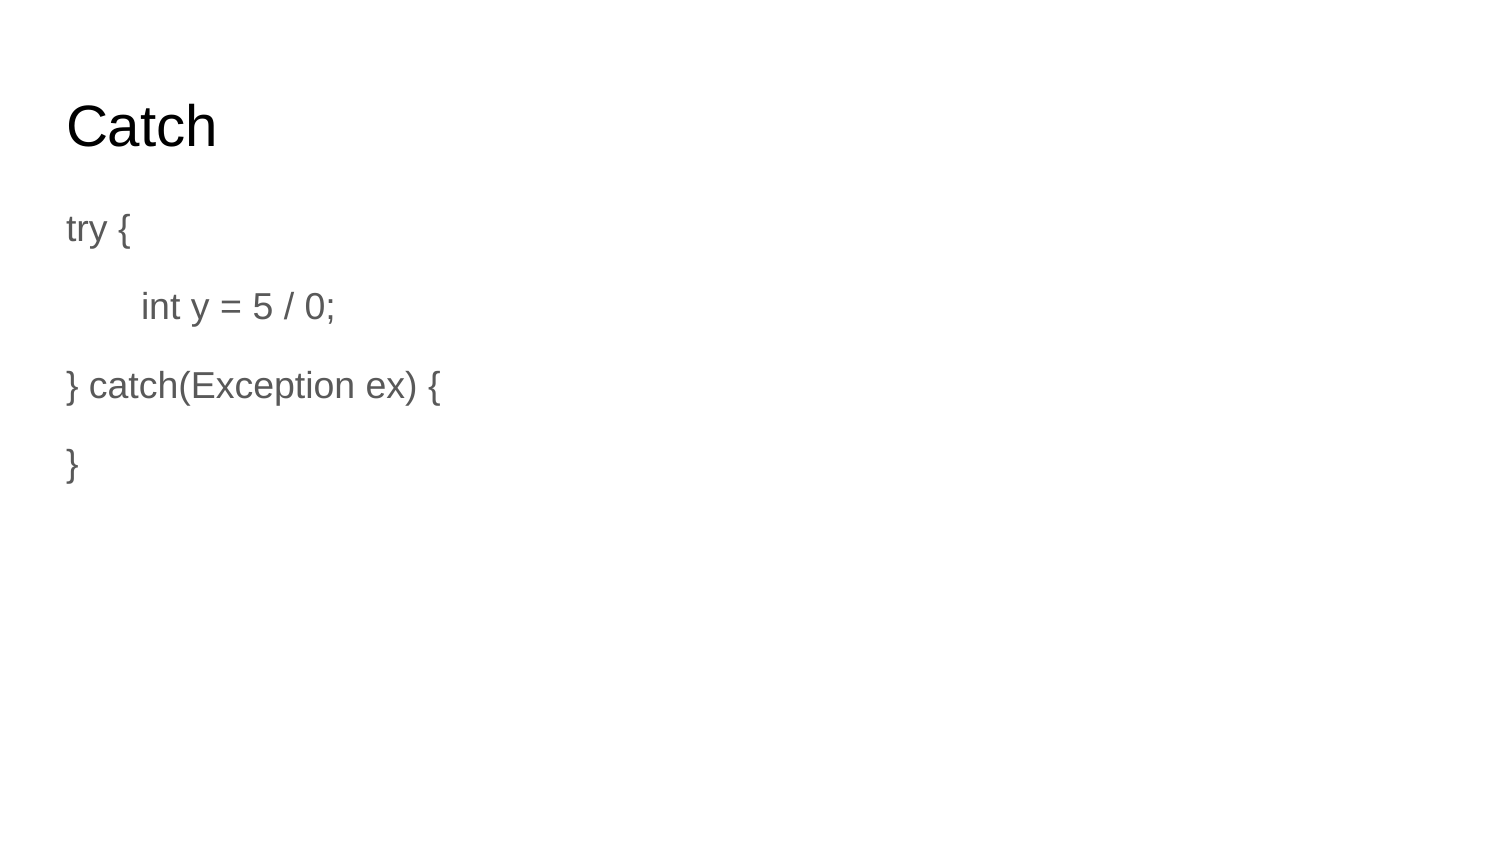

# Catch
try {
	int y = 5 / 0;
} catch(Exception ex) {
}